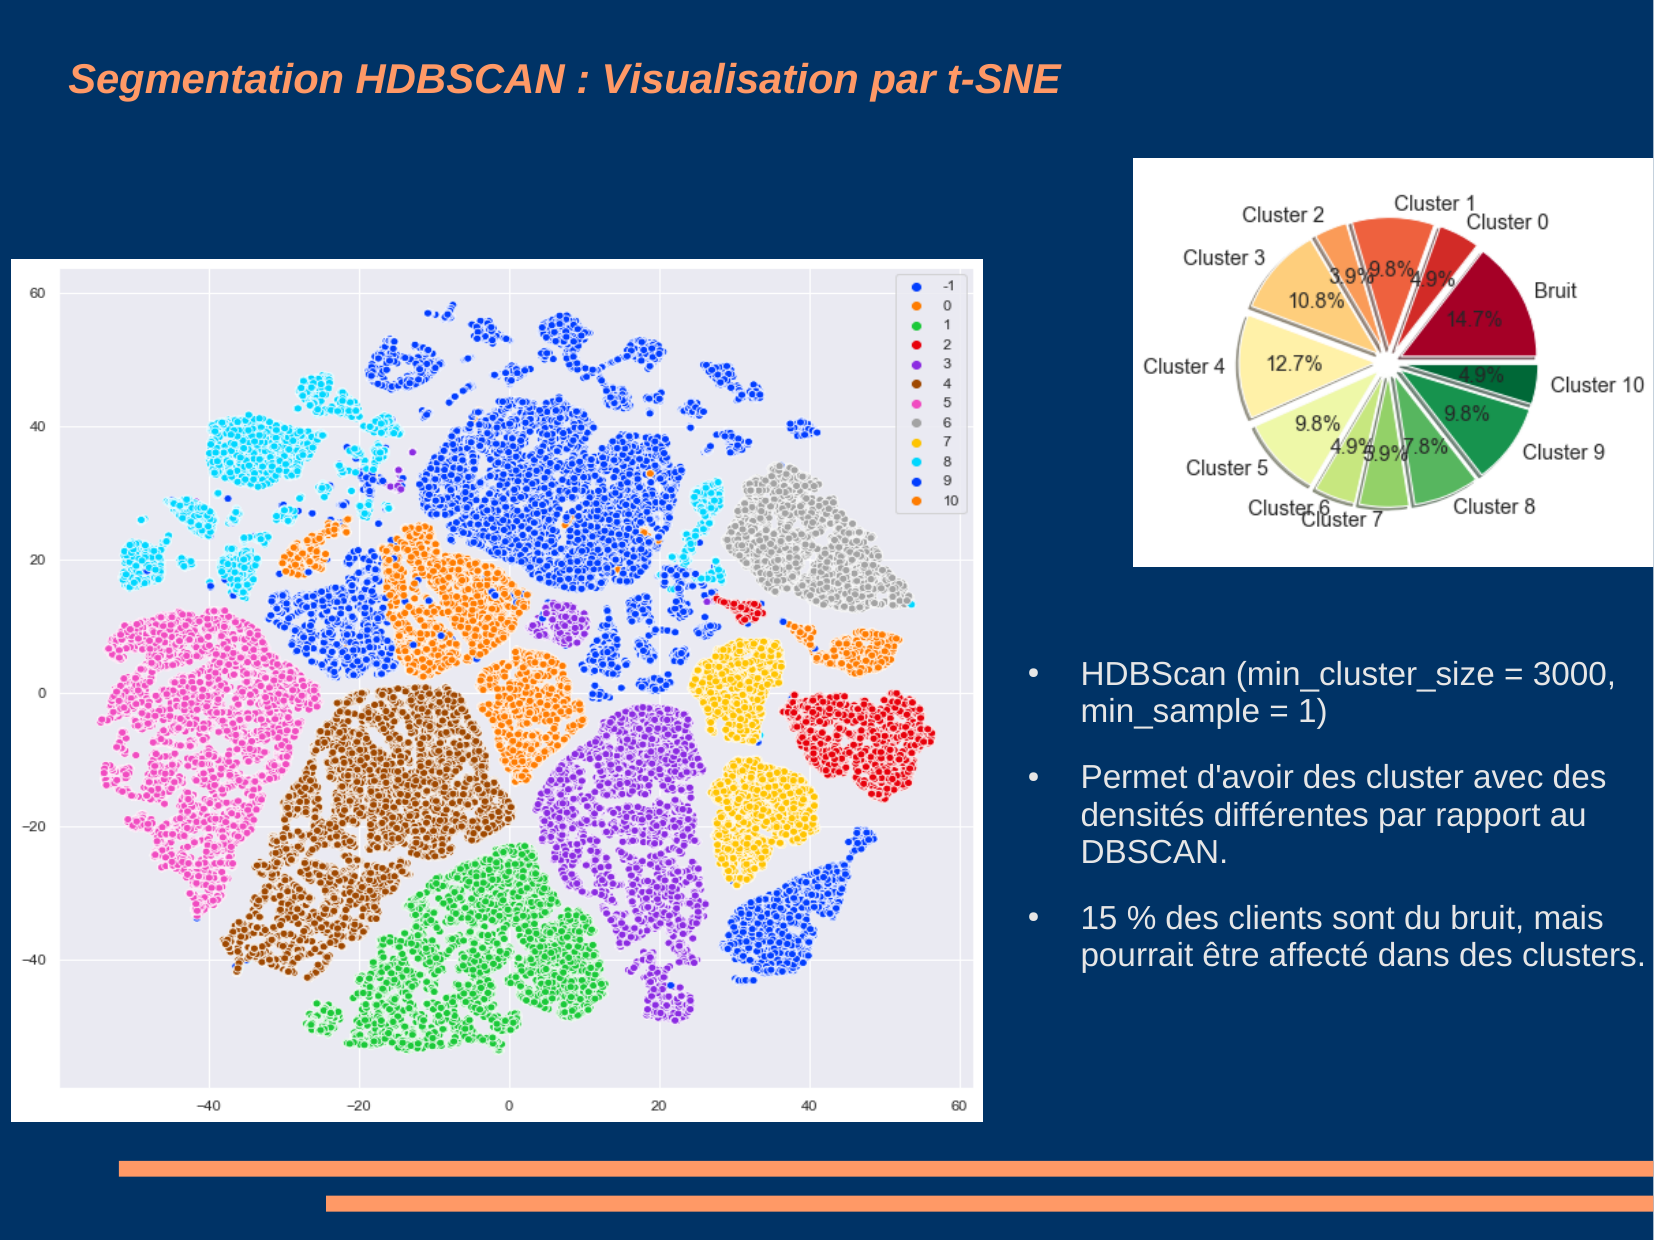

# Segmentation HDBSCAN : Visualisation par t-SNE
HDBScan (min_cluster_size = 3000, min_sample = 1)
Permet d'avoir des cluster avec des densités différentes par rapport au DBSCAN.
15 % des clients sont du bruit, mais pourrait être affecté dans des clusters.